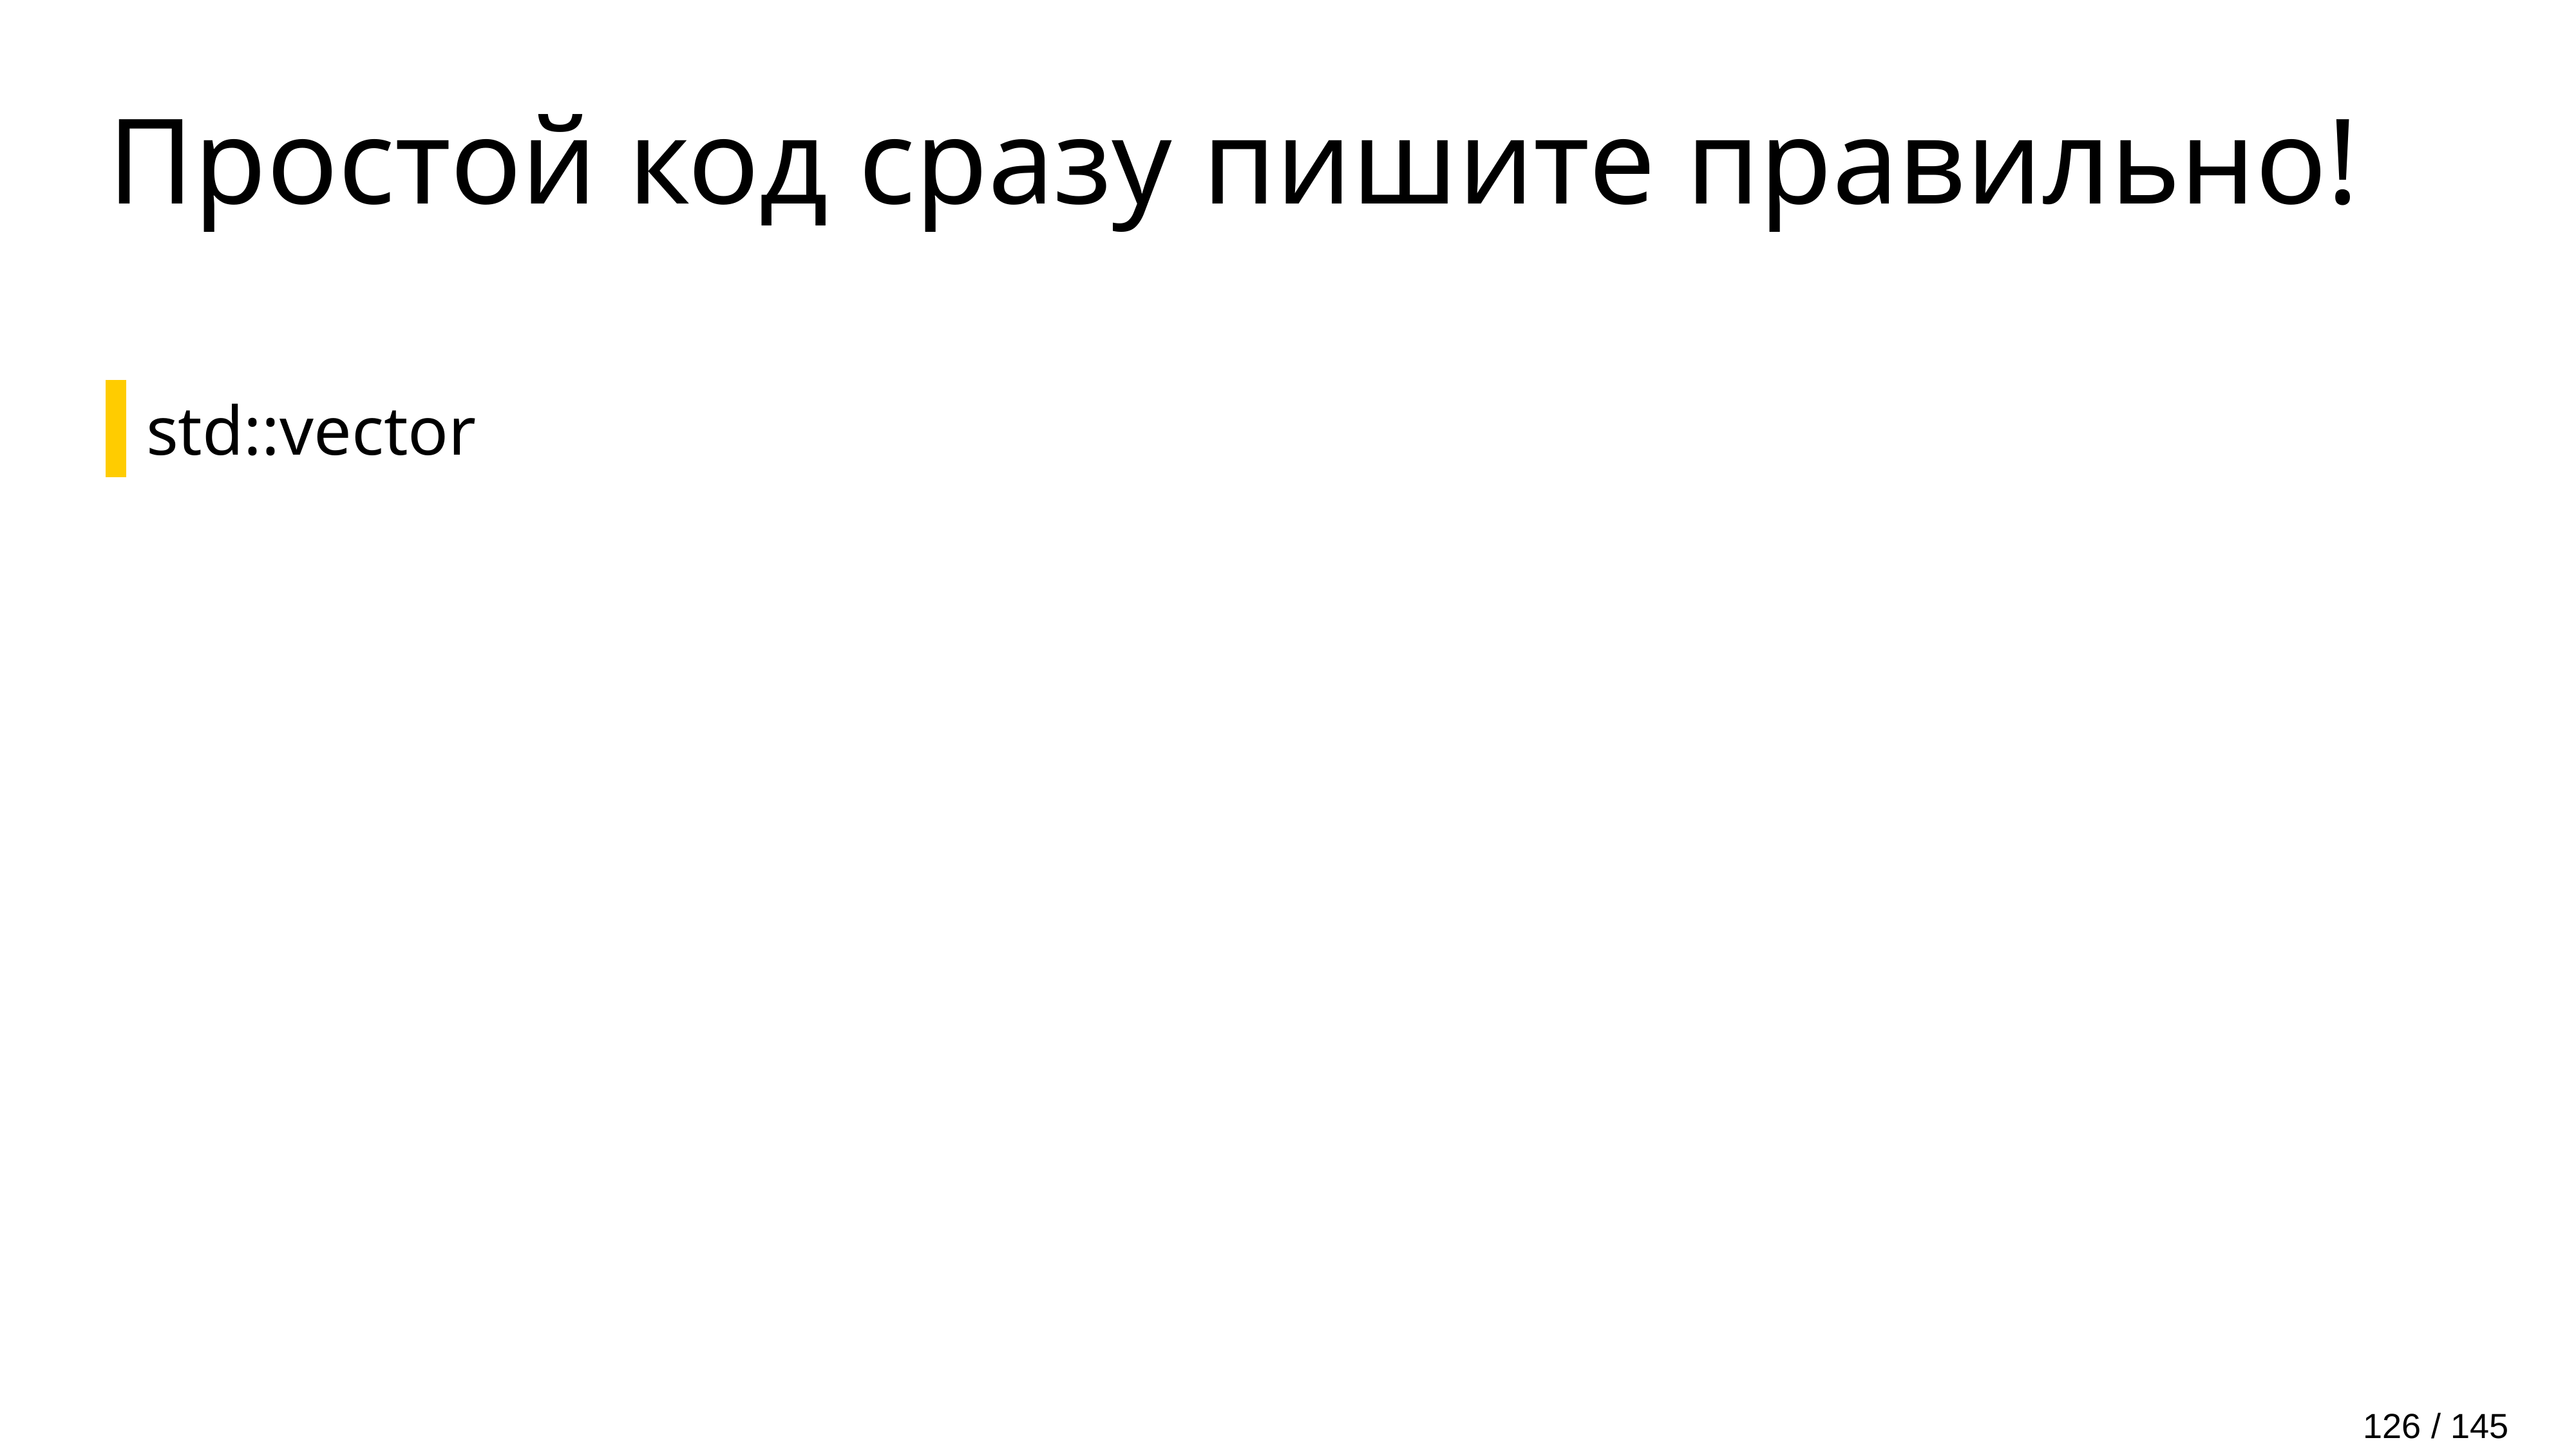

# Простой код сразу пишите правильно!
 std::vector